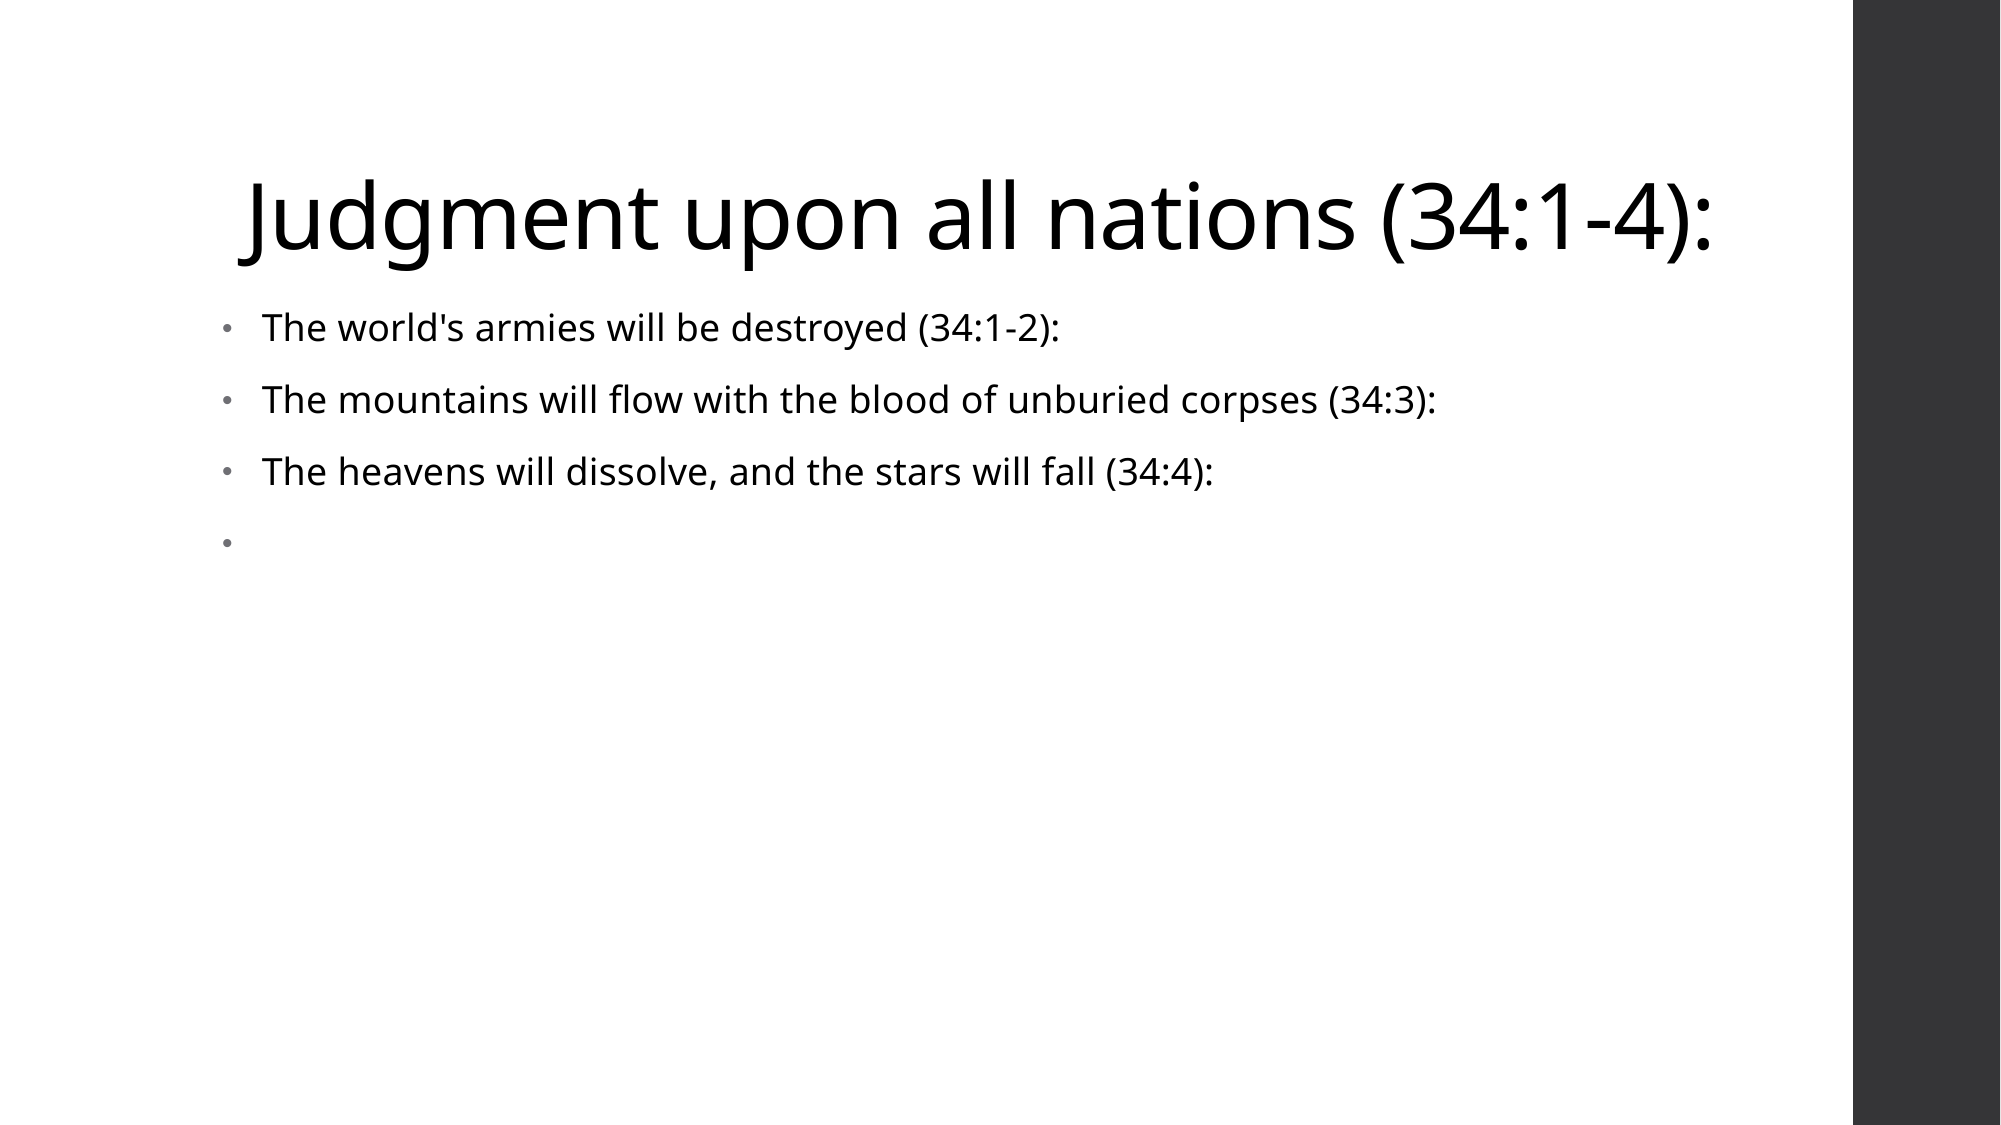

# Judgment upon all nations (34:1-4):
 The world's armies will be destroyed (34:1-2):
 The mountains will flow with the blood of unburied corpses (34:3):
 The heavens will dissolve, and the stars will fall (34:4):